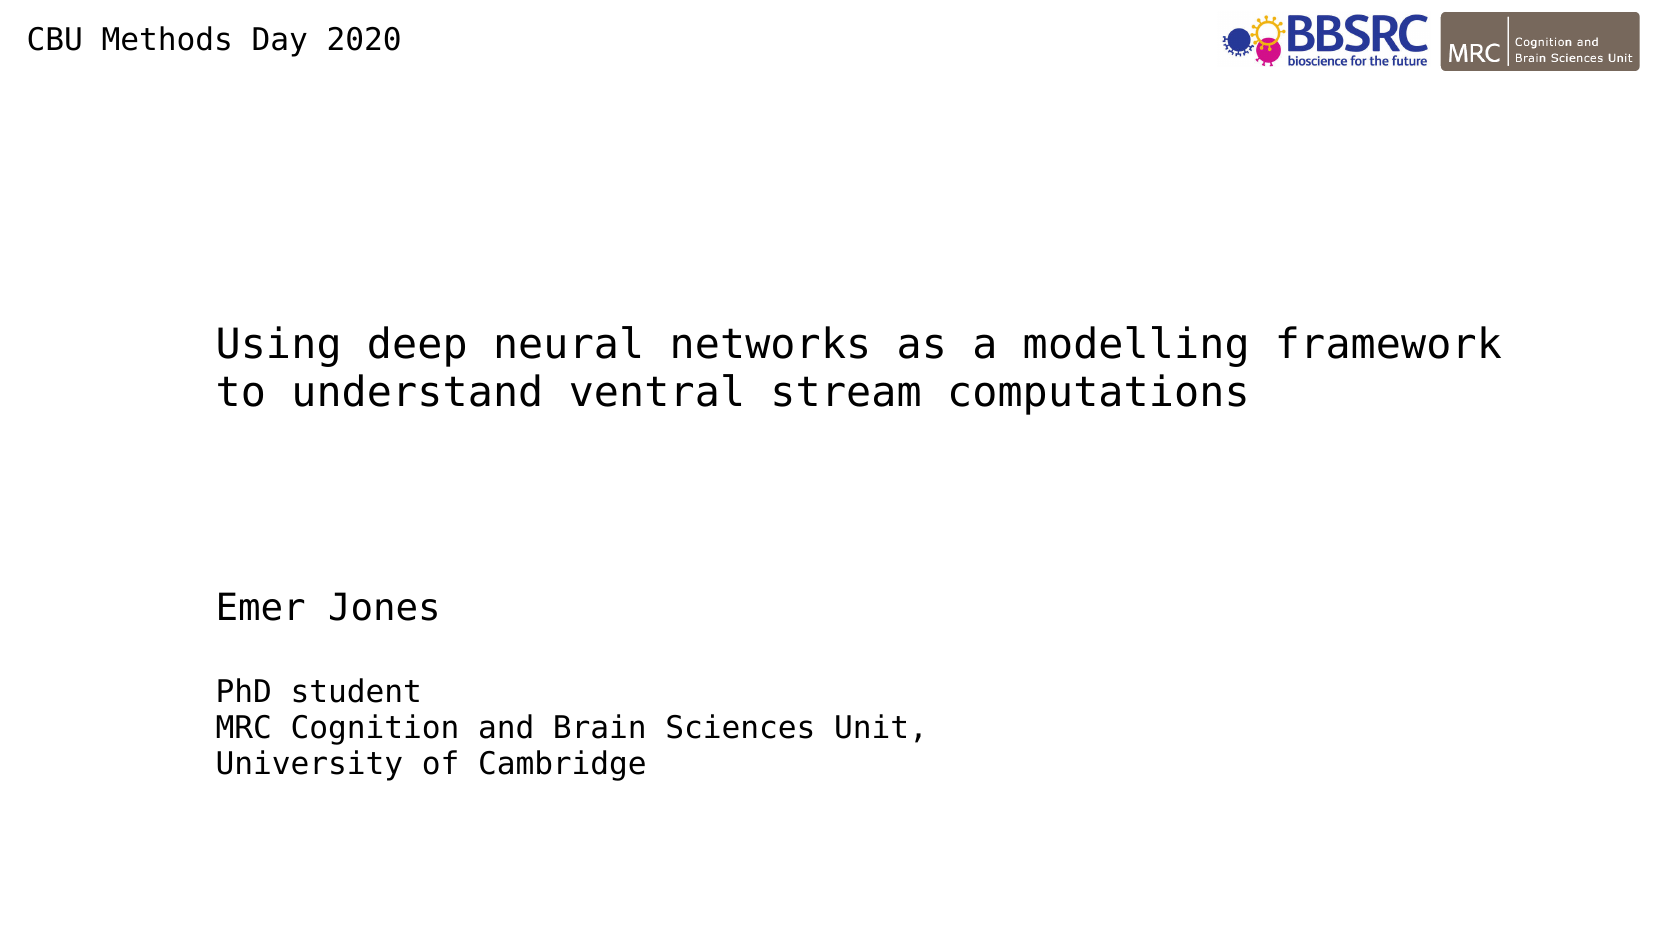

CBU Methods Day 2020
Using deep neural networks as a modelling framework to understand ventral stream computations
Emer Jones
PhD student
MRC Cognition and Brain Sciences Unit,
University of Cambridge